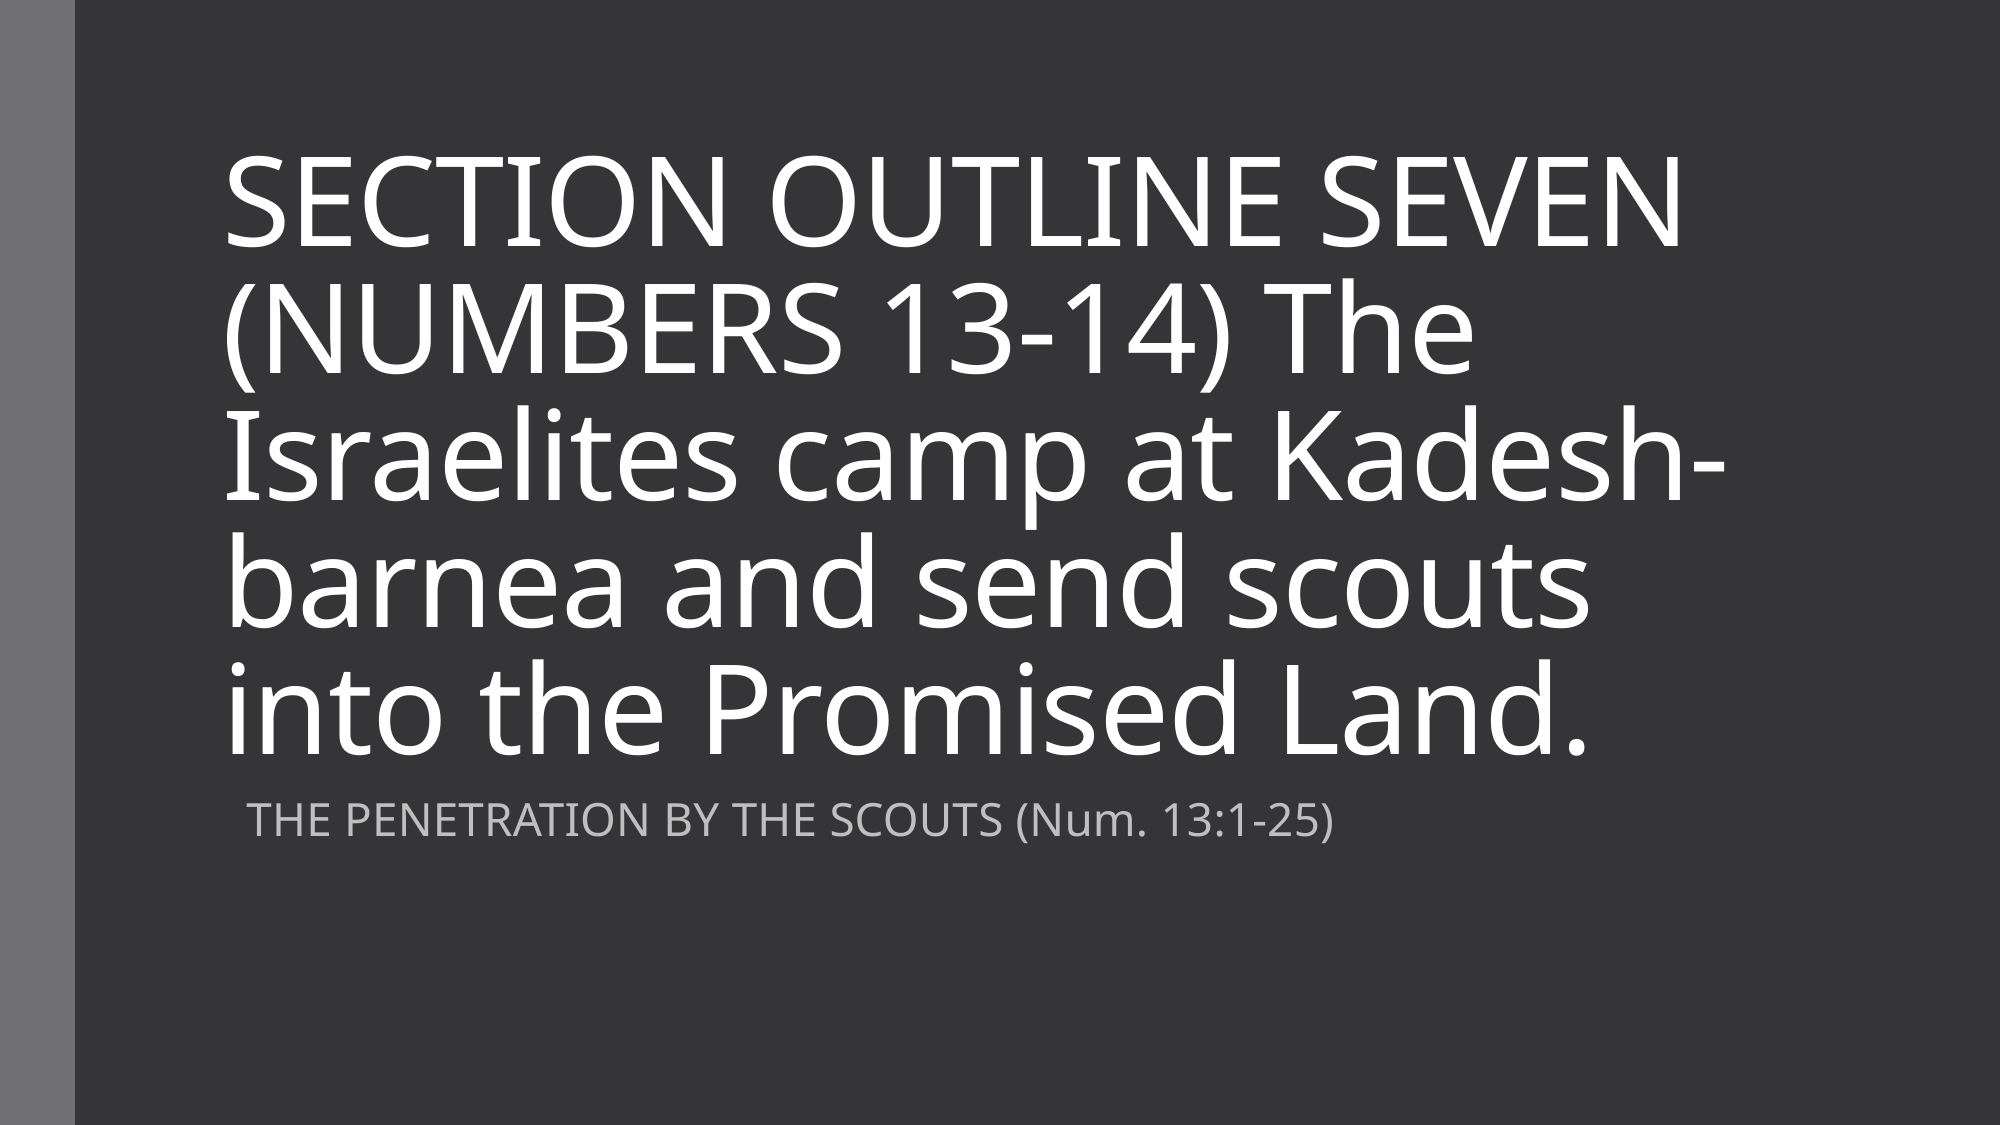

# SECTION OUTLINE SEVEN (NUMBERS 13-14) The Israelites camp at Kadesh-barnea and send scouts into the Promised Land.
 THE PENETRATION BY THE SCOUTS (Num. 13:1-25)